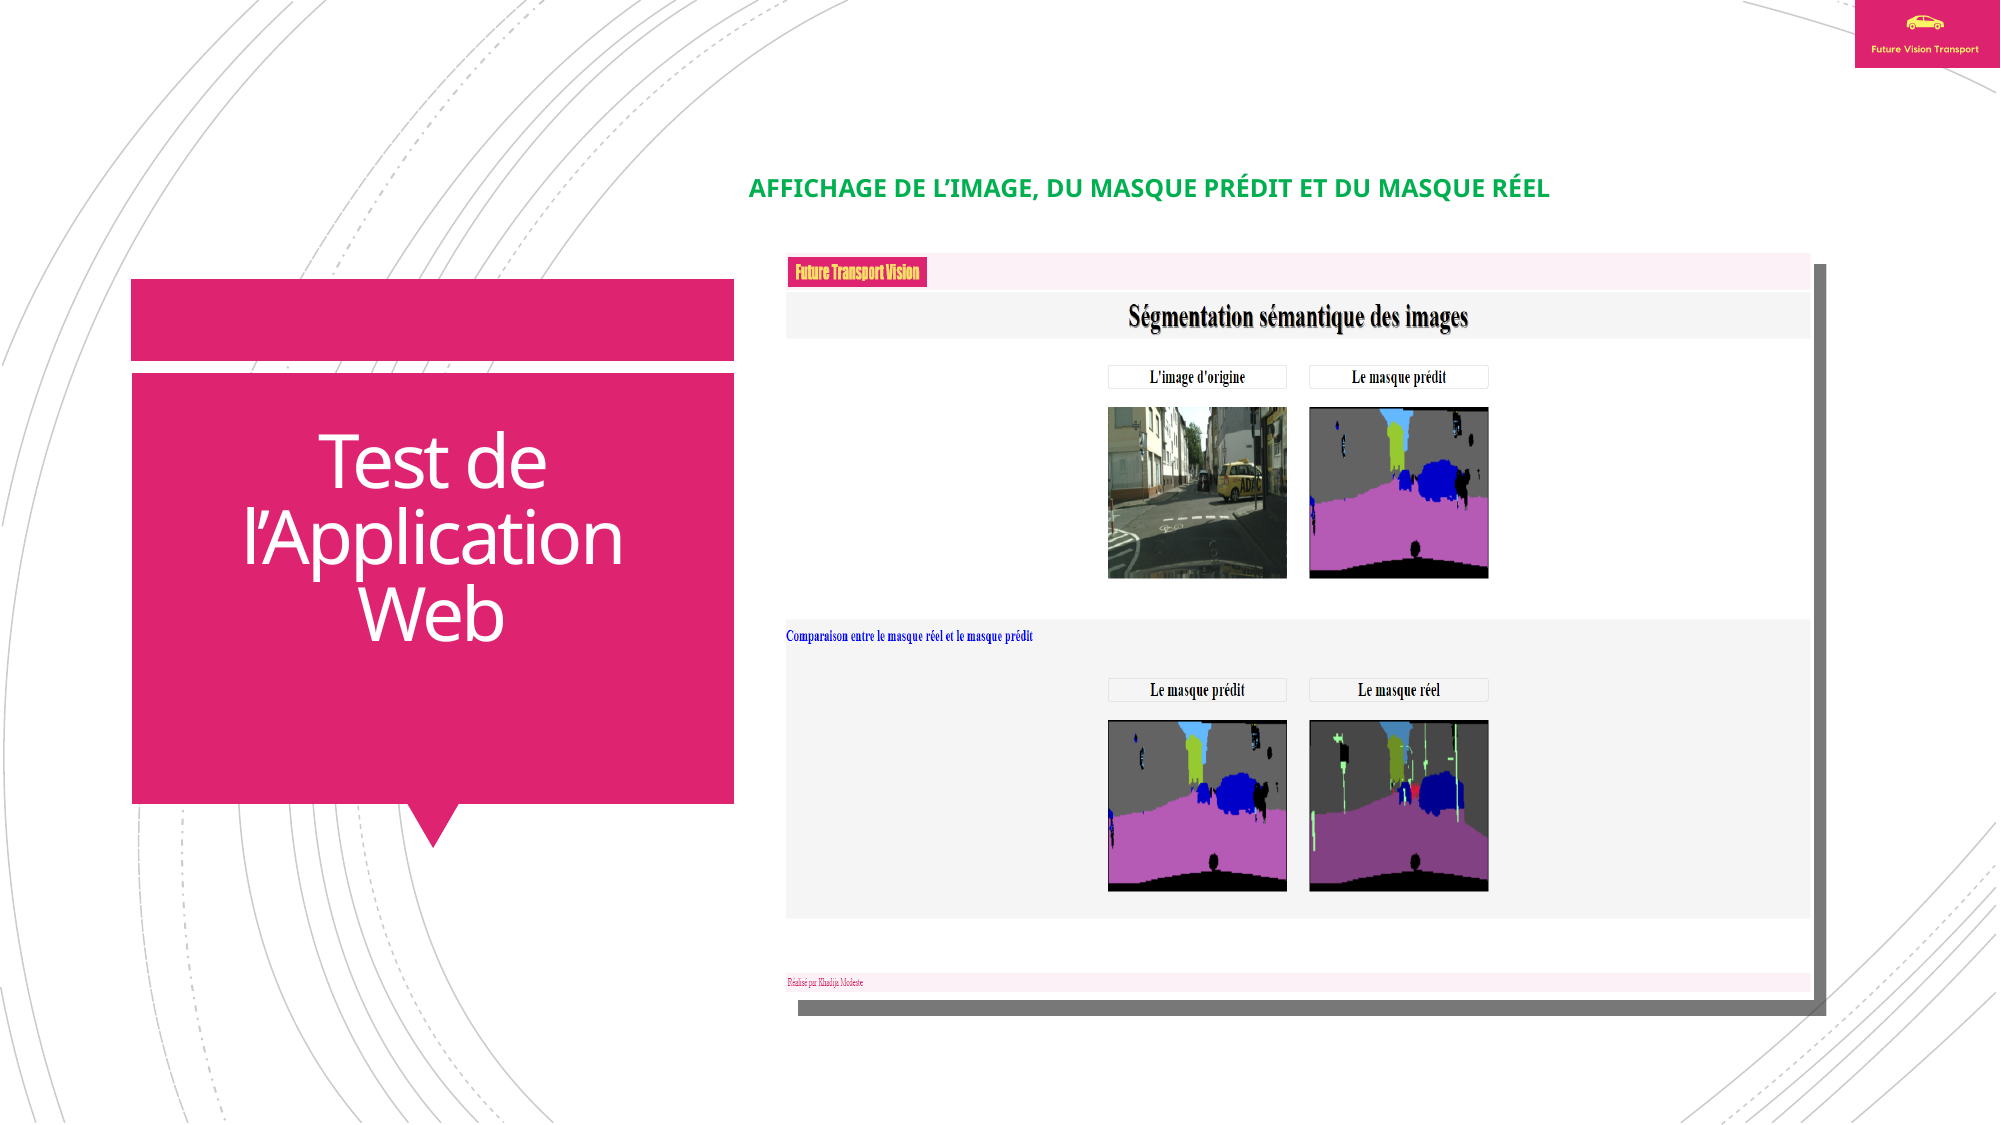

AFFICHAGE DE L’IMAGE, DU MASQUE PRÉDIT ET DU MASQUE RÉEL
# Test de l’Application Web